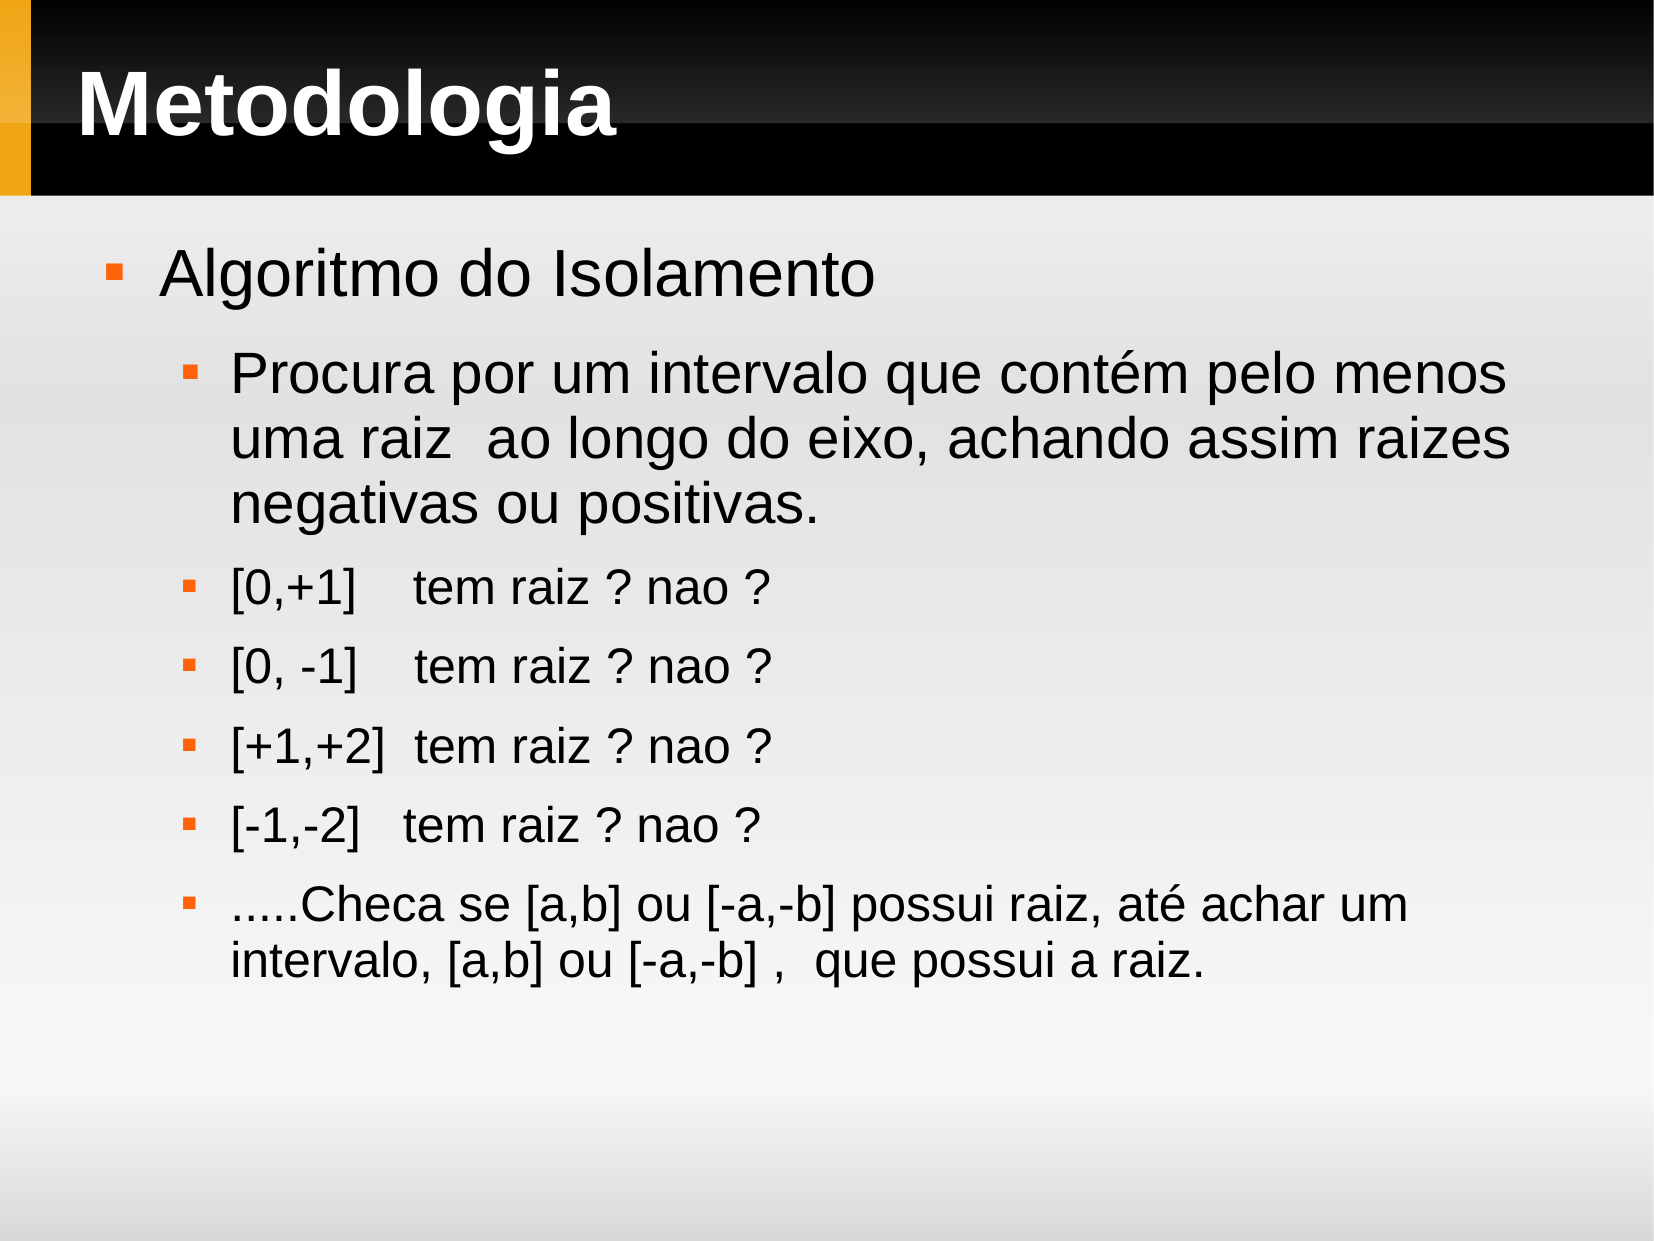

# Metodologia
Algoritmo do Isolamento
Procura por um intervalo que contém pelo menos uma raiz ao longo do eixo, achando assim raizes negativas ou positivas.
[0,+1] tem raiz ? nao ?
[0, -1] tem raiz ? nao ?
[+1,+2] tem raiz ? nao ?
[-1,-2] tem raiz ? nao ?
.....Checa se [a,b] ou [-a,-b] possui raiz, até achar um intervalo, [a,b] ou [-a,-b] , que possui a raiz.